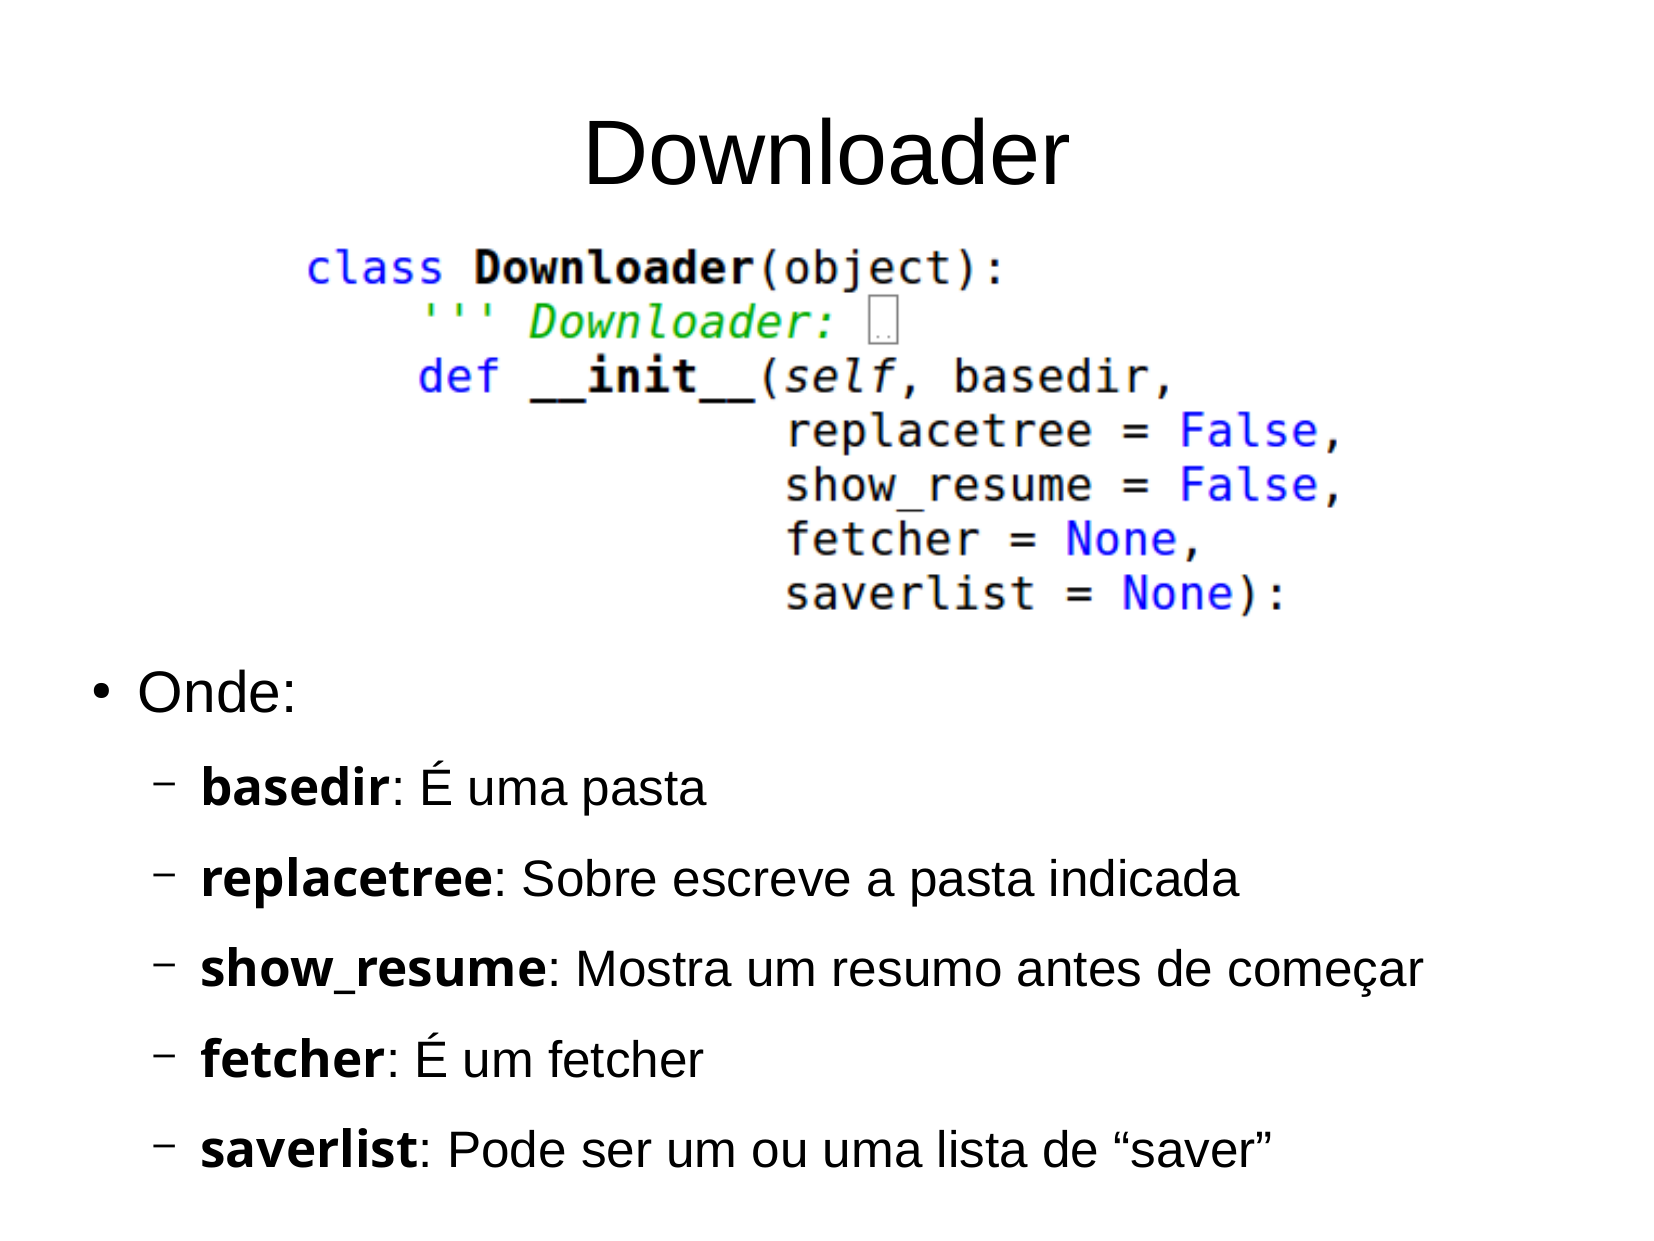

# Downloader
Onde:
basedir: É uma pasta
replacetree: Sobre escreve a pasta indicada
show_resume: Mostra um resumo antes de começar
fetcher: É um fetcher
saverlist: Pode ser um ou uma lista de “saver”